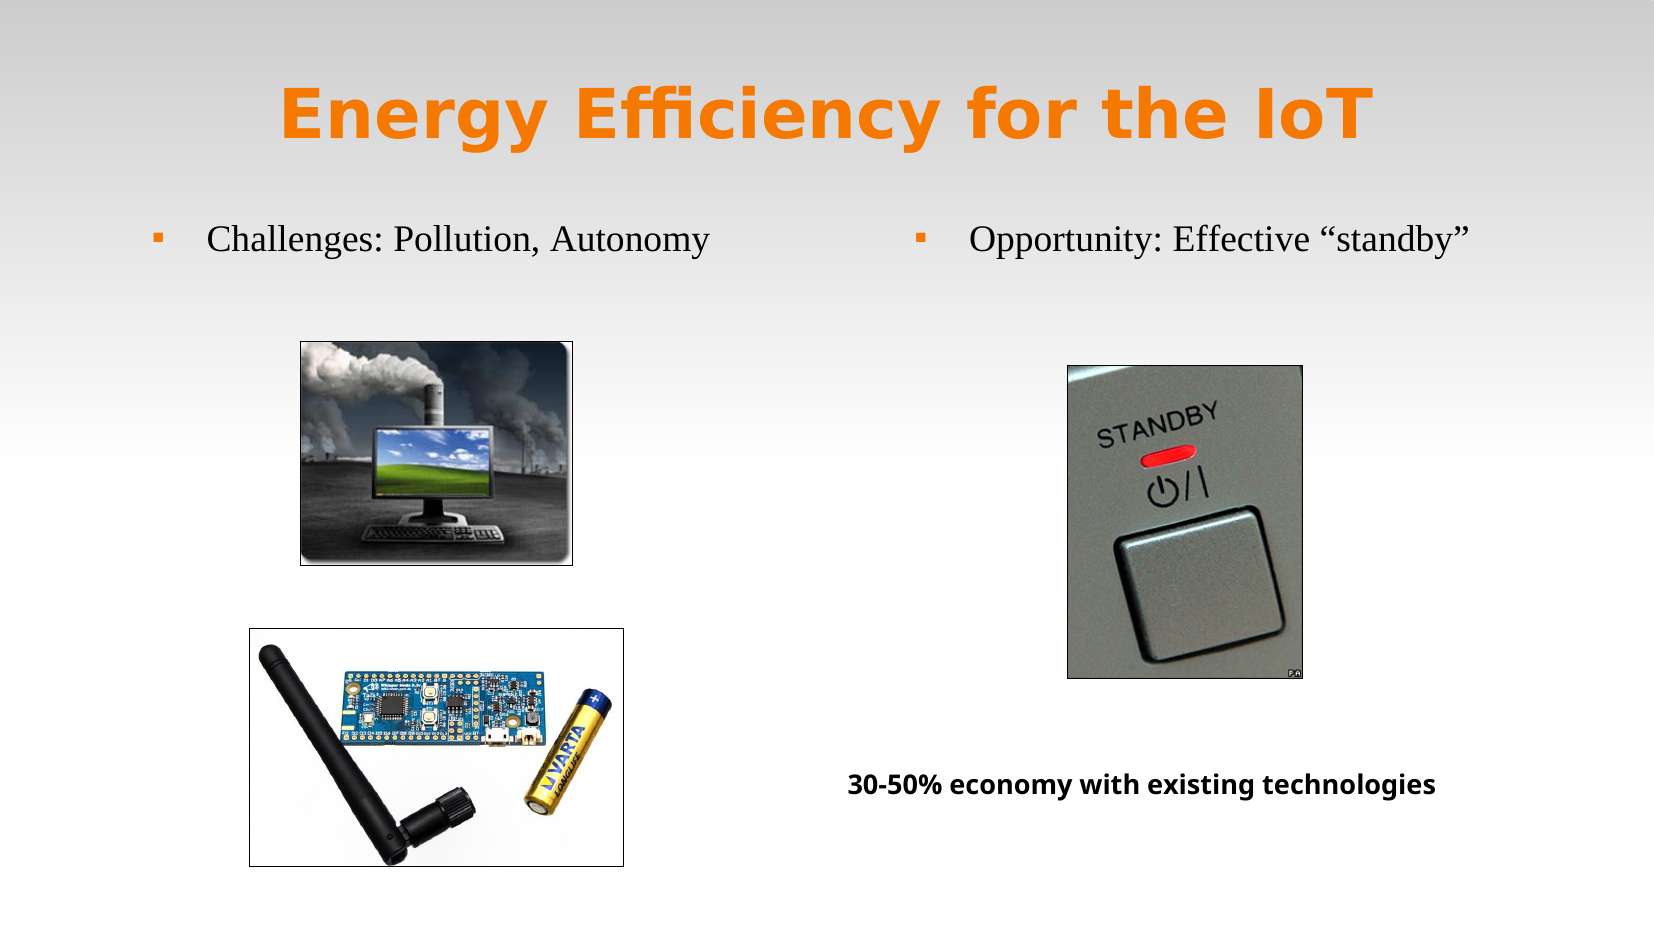

# Energy Efficiency for the IoT
Challenges: Pollution, Autonomy
Opportunity: Effective “standby”
30-50% economy with existing technologies